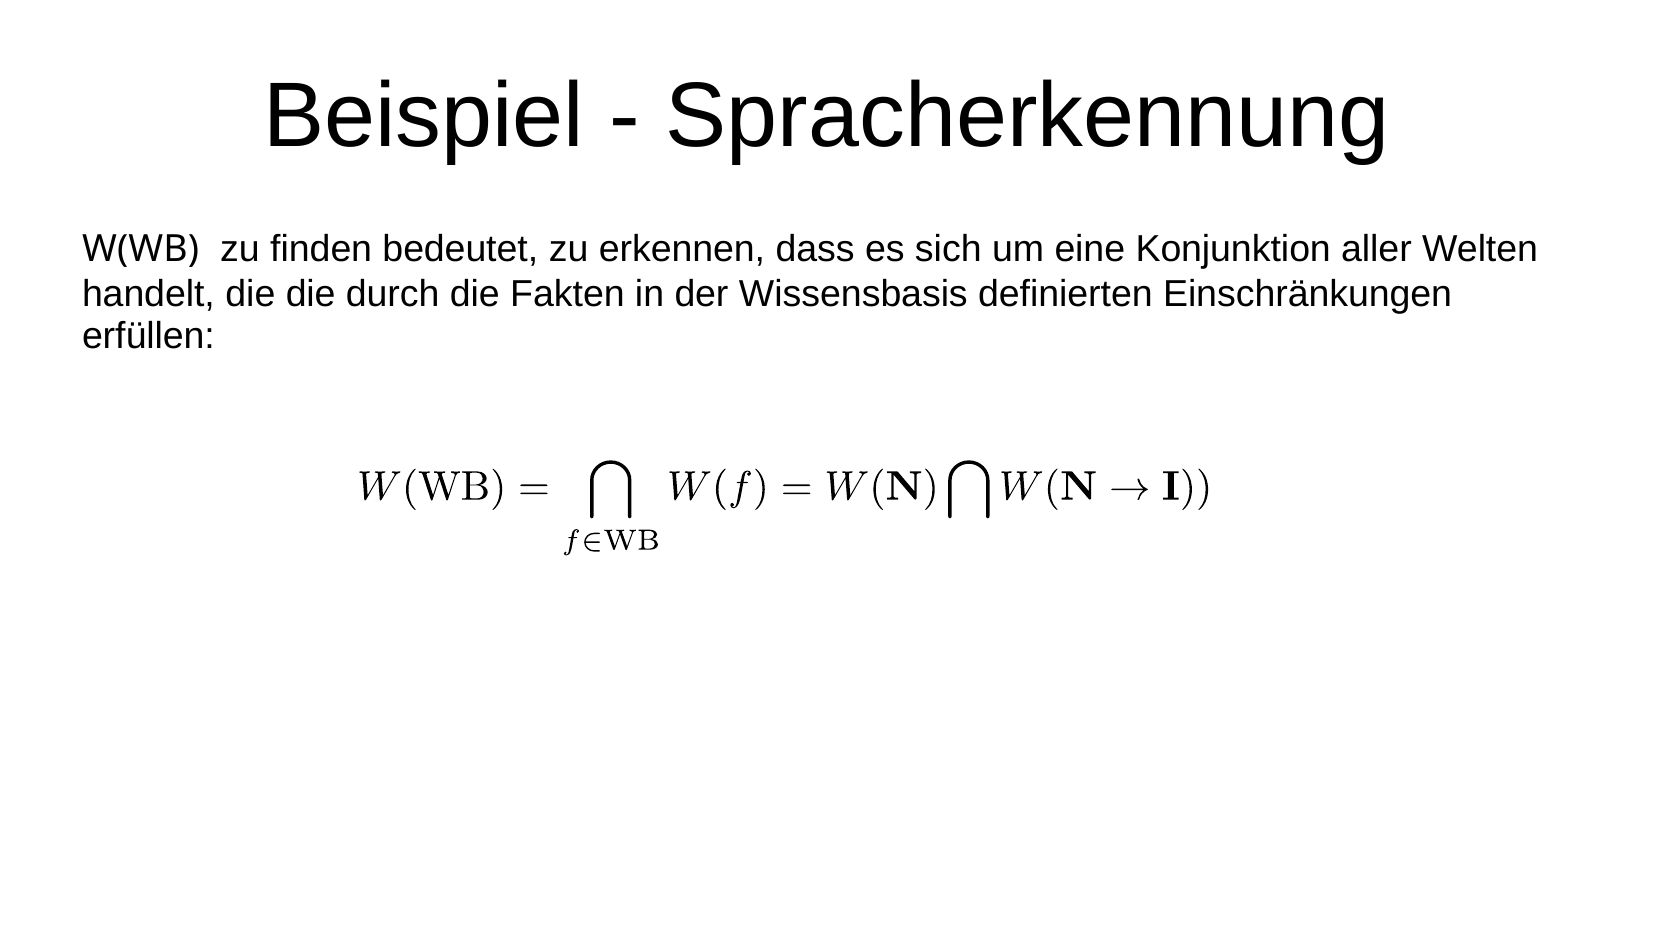

# Beispiel - Spracherkennung
W(WB) zu finden bedeutet, zu erkennen, dass es sich um eine Konjunktion aller Welten handelt, die die durch die Fakten in der Wissensbasis definierten Einschränkungen erfüllen: